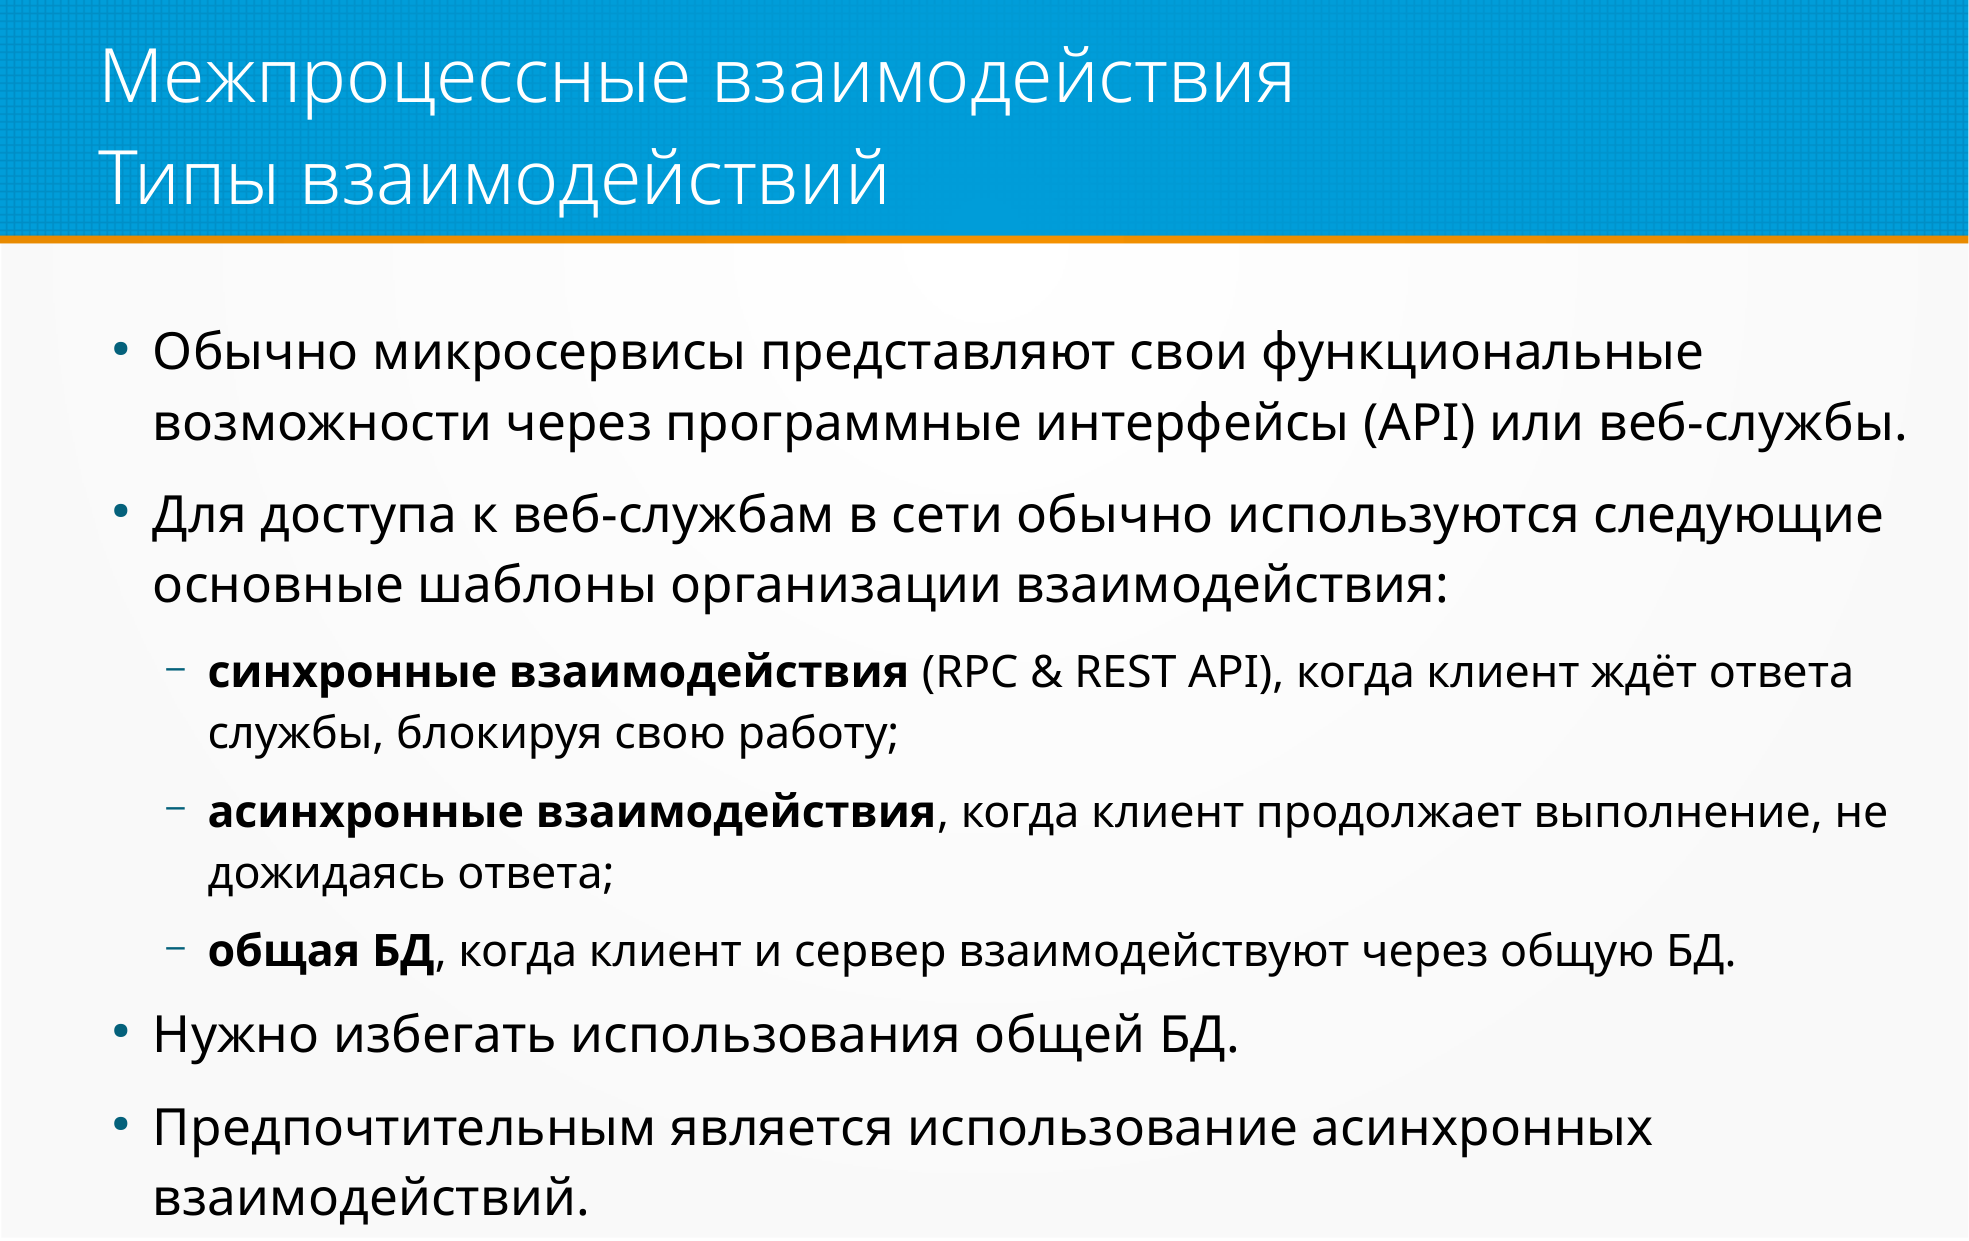

# Межпроцессные взаимодействия Типы взаимодействий
Обычно микросервисы представляют свои функциональные возможности через программные интерфейсы (API) или веб-службы.
Для доступа к веб-службам в сети обычно используются следующие основные шаблоны организации взаимодействия:
синхронные взаимодействия (RPC & REST API), когда клиент ждёт ответа службы, блокируя свою работу;
асинхронные взаимодействия, когда клиент продолжает выполнение, не дожидаясь ответа;
общая БД, когда клиент и сервер взаимодействуют через общую БД.
Нужно избегать использования общей БД.
Предпочтительным является использование асинхронных взаимодействий.